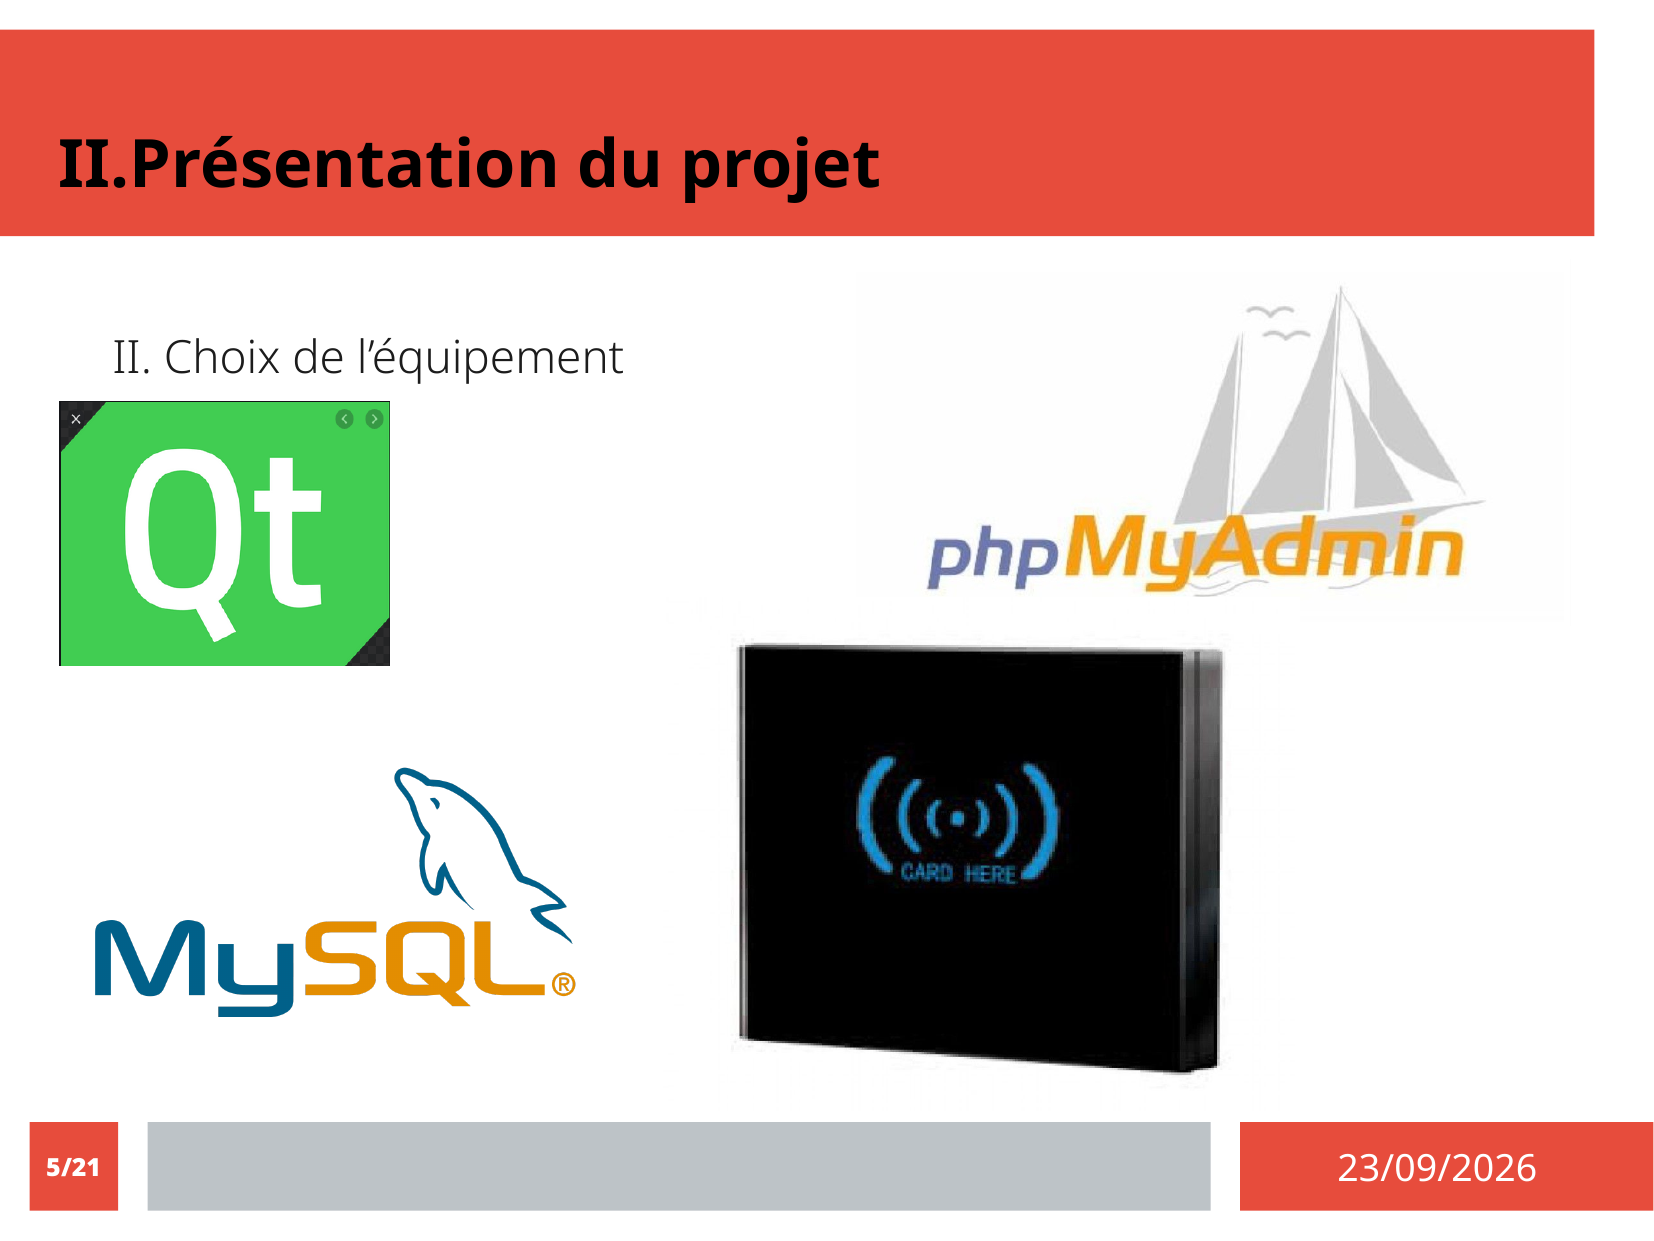

# II.Présentation du projet
II. Choix de l’équipement
5